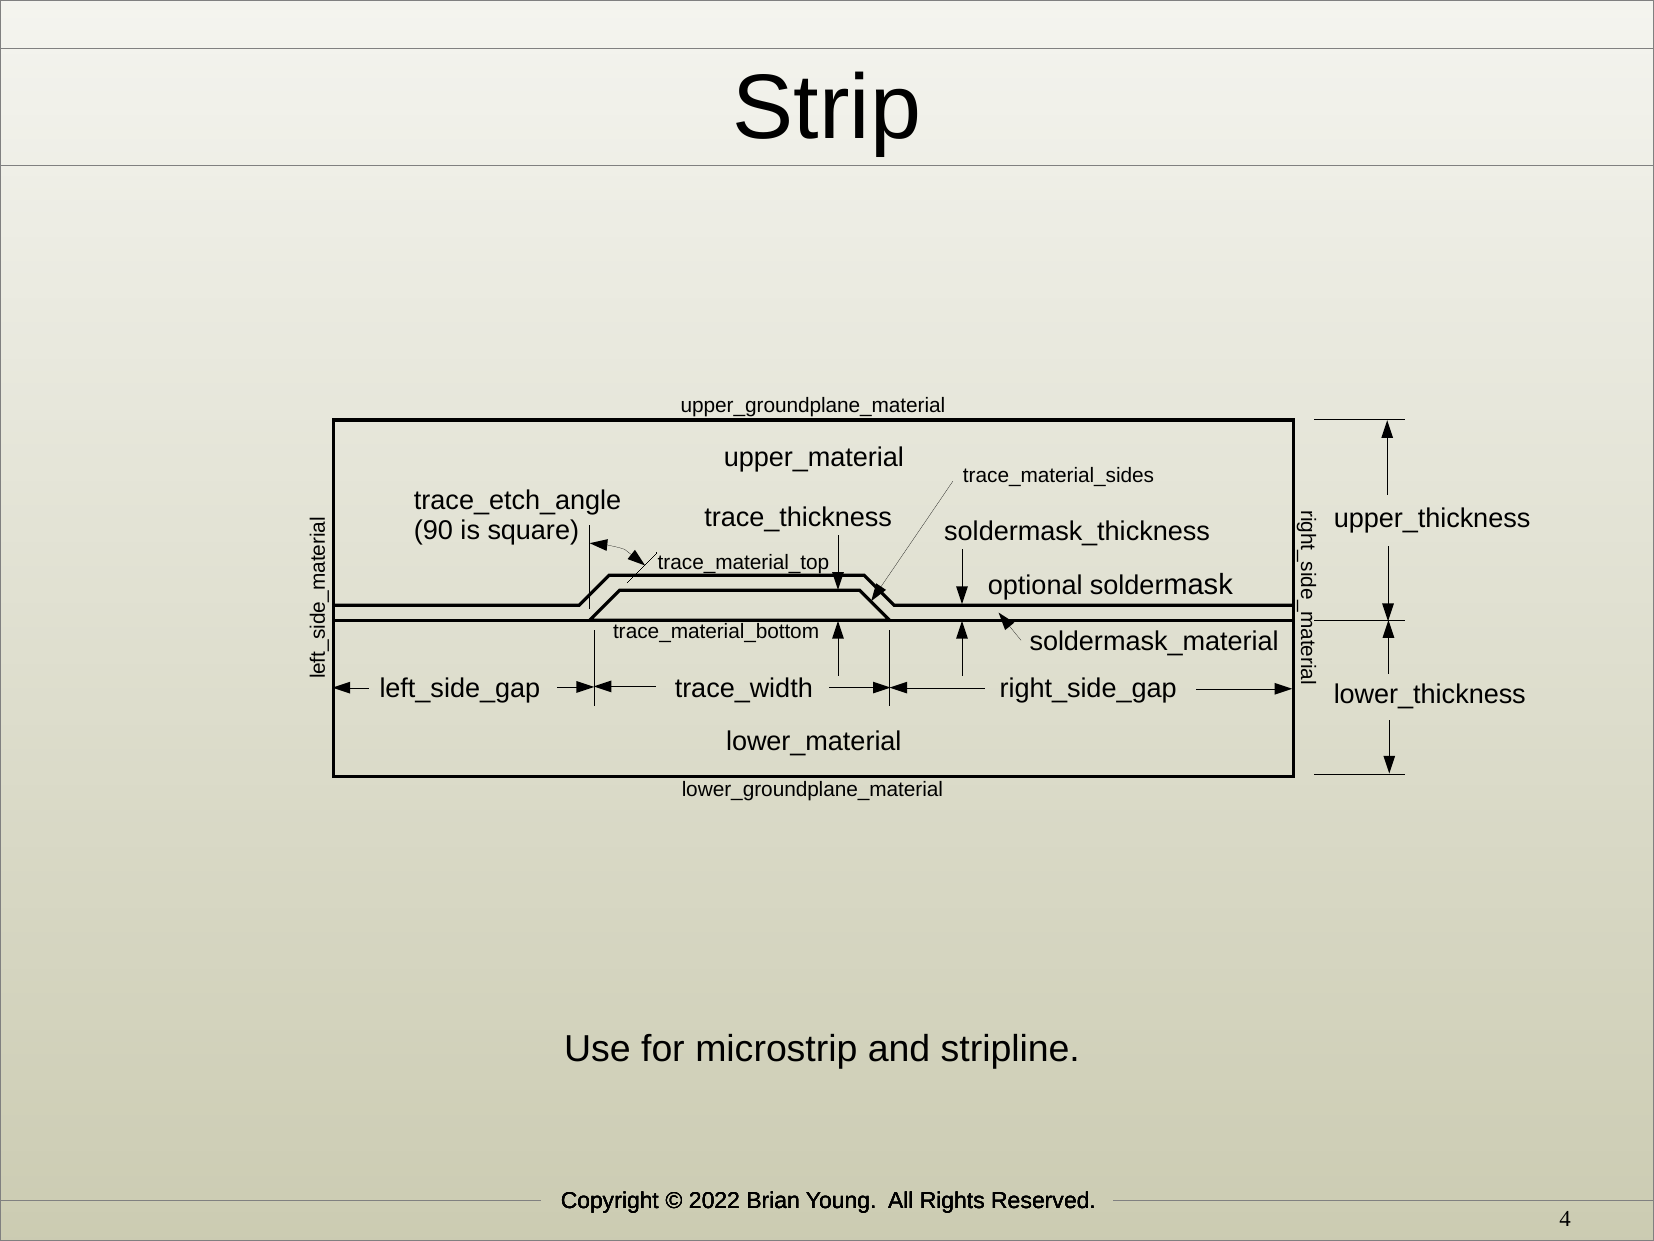

# Strip
upper_groundplane_material
upper_material
trace_material_sides
trace_etch_angle
(90 is square)
trace_thickness
upper_thickness
soldermask_thickness
trace_material_top
optional soldermask
right_side_material
left_side_material
trace_material_bottom
soldermask_material
trace_width
left_side_gap
right_side_gap
lower_thickness
lower_material
lower_groundplane_material
Use for microstrip and stripline.
4